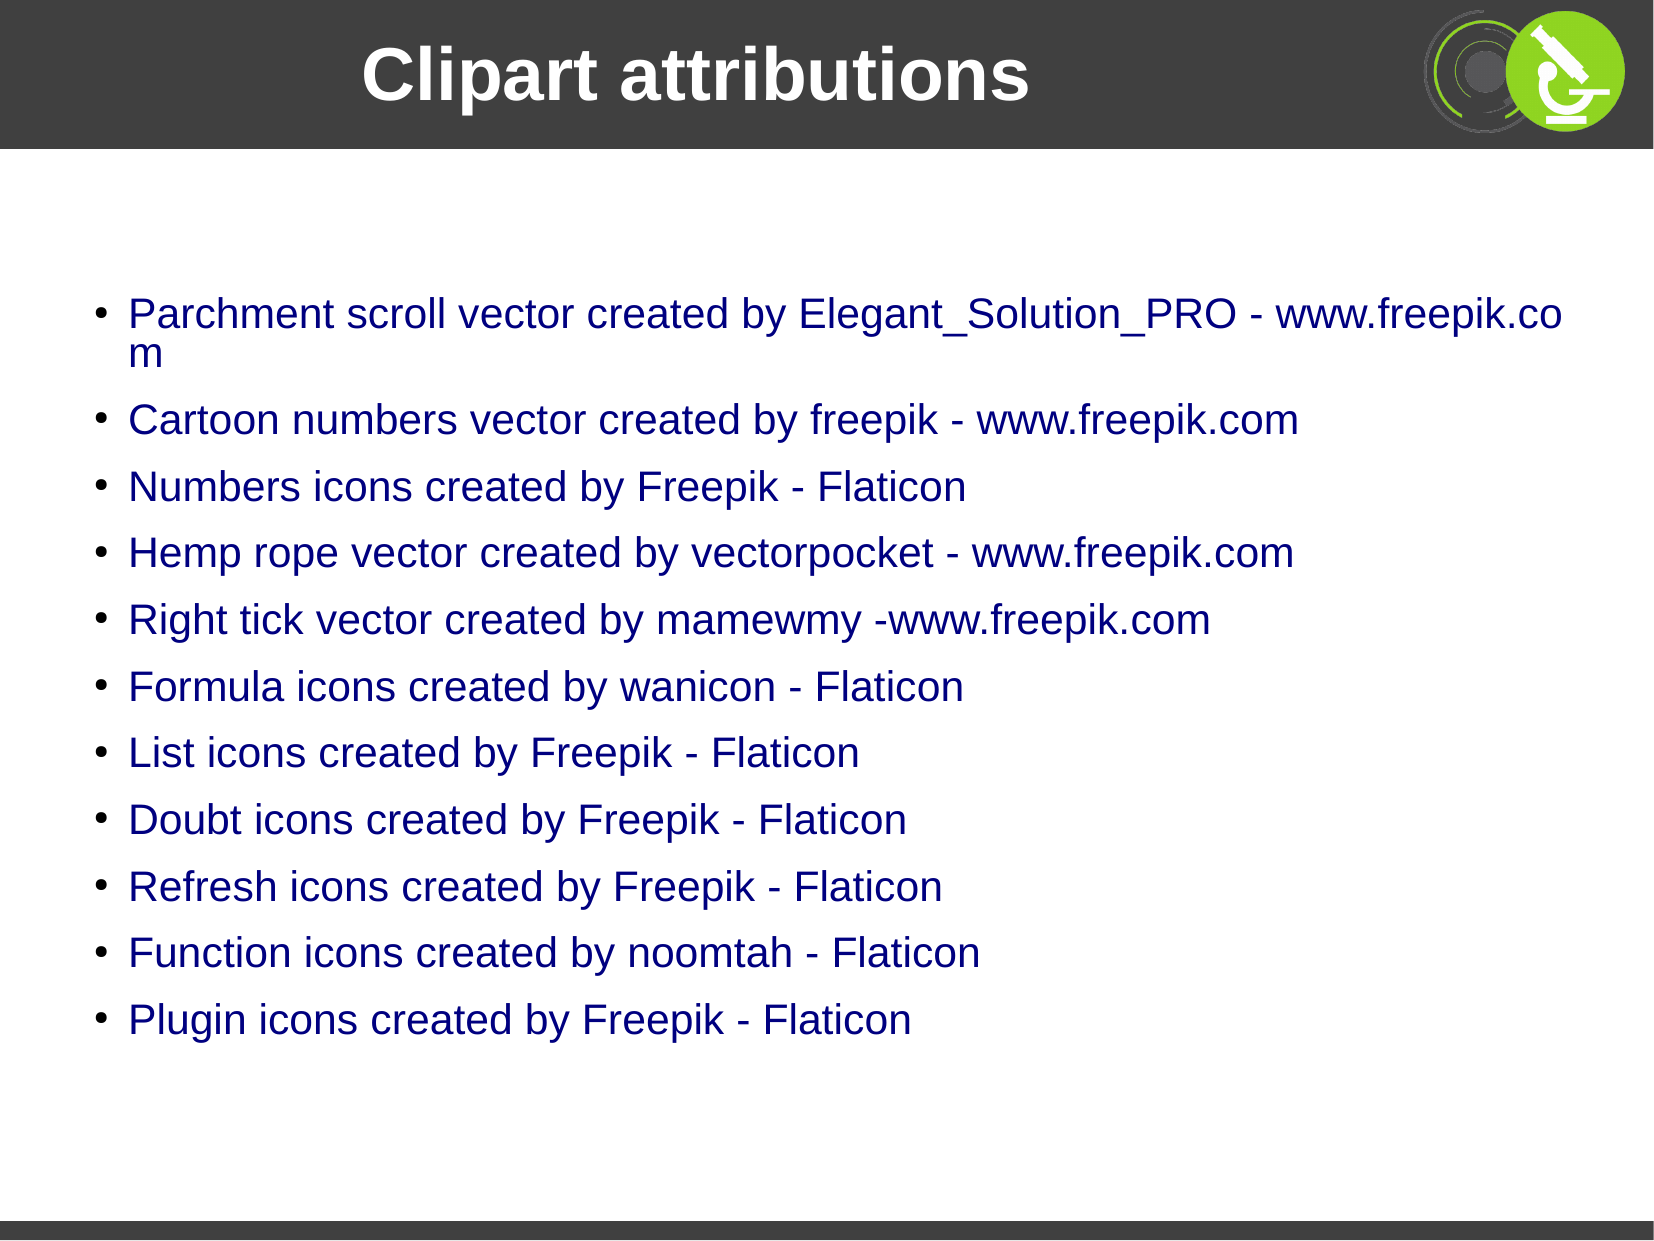

# Clipart attributions
Parchment scroll vector created by Elegant_Solution_PRO - www.freepik.com
Cartoon numbers vector created by freepik - www.freepik.com
Numbers icons created by Freepik - Flaticon
Hemp rope vector created by vectorpocket - www.freepik.com
Right tick vector created by mamewmy -www.freepik.com
Formula icons created by wanicon - Flaticon
List icons created by Freepik - Flaticon
Doubt icons created by Freepik - Flaticon
Refresh icons created by Freepik - Flaticon
Function icons created by noomtah - Flaticon
Plugin icons created by Freepik - Flaticon